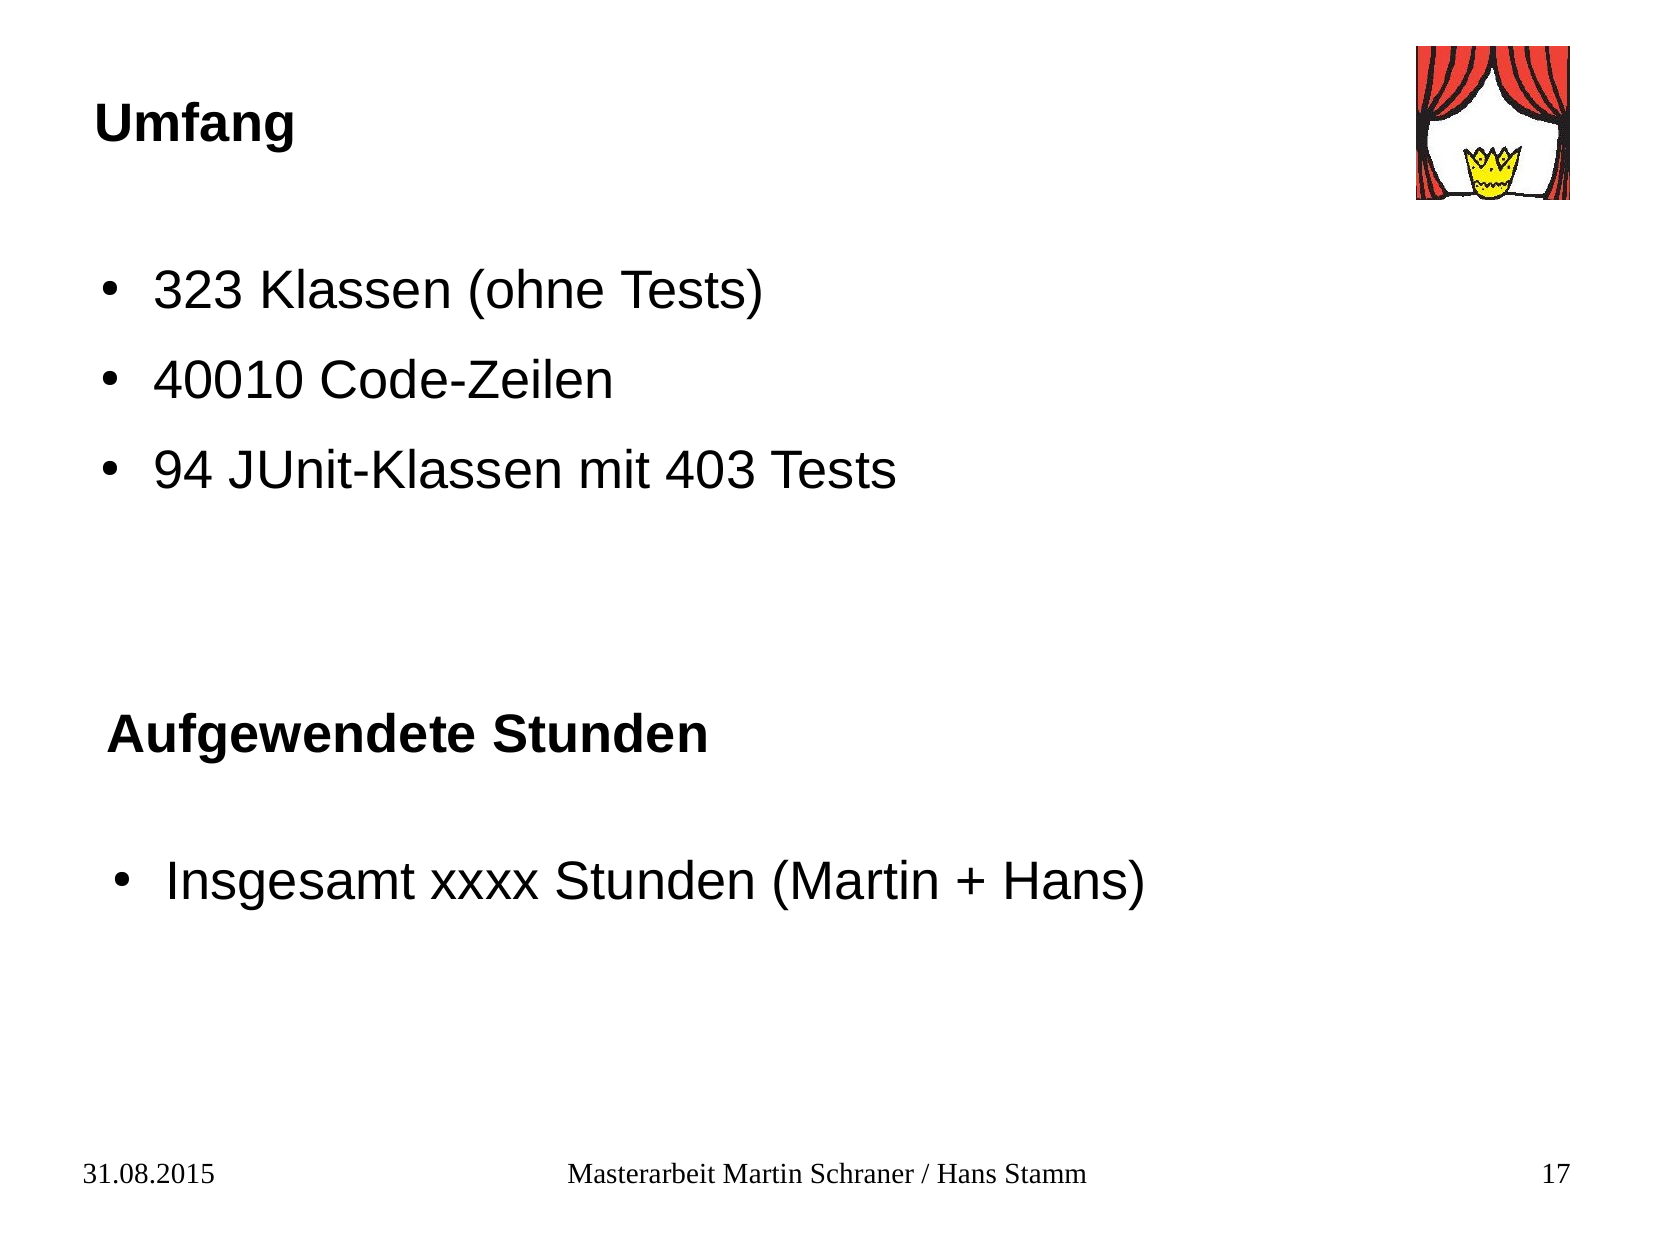

# Umfang
323 Klassen (ohne Tests)
40010 Code-Zeilen
94 JUnit-Klassen mit 403 Tests
Aufgewendete Stunden
Insgesamt xxxx Stunden (Martin + Hans)
31.08.2015
17